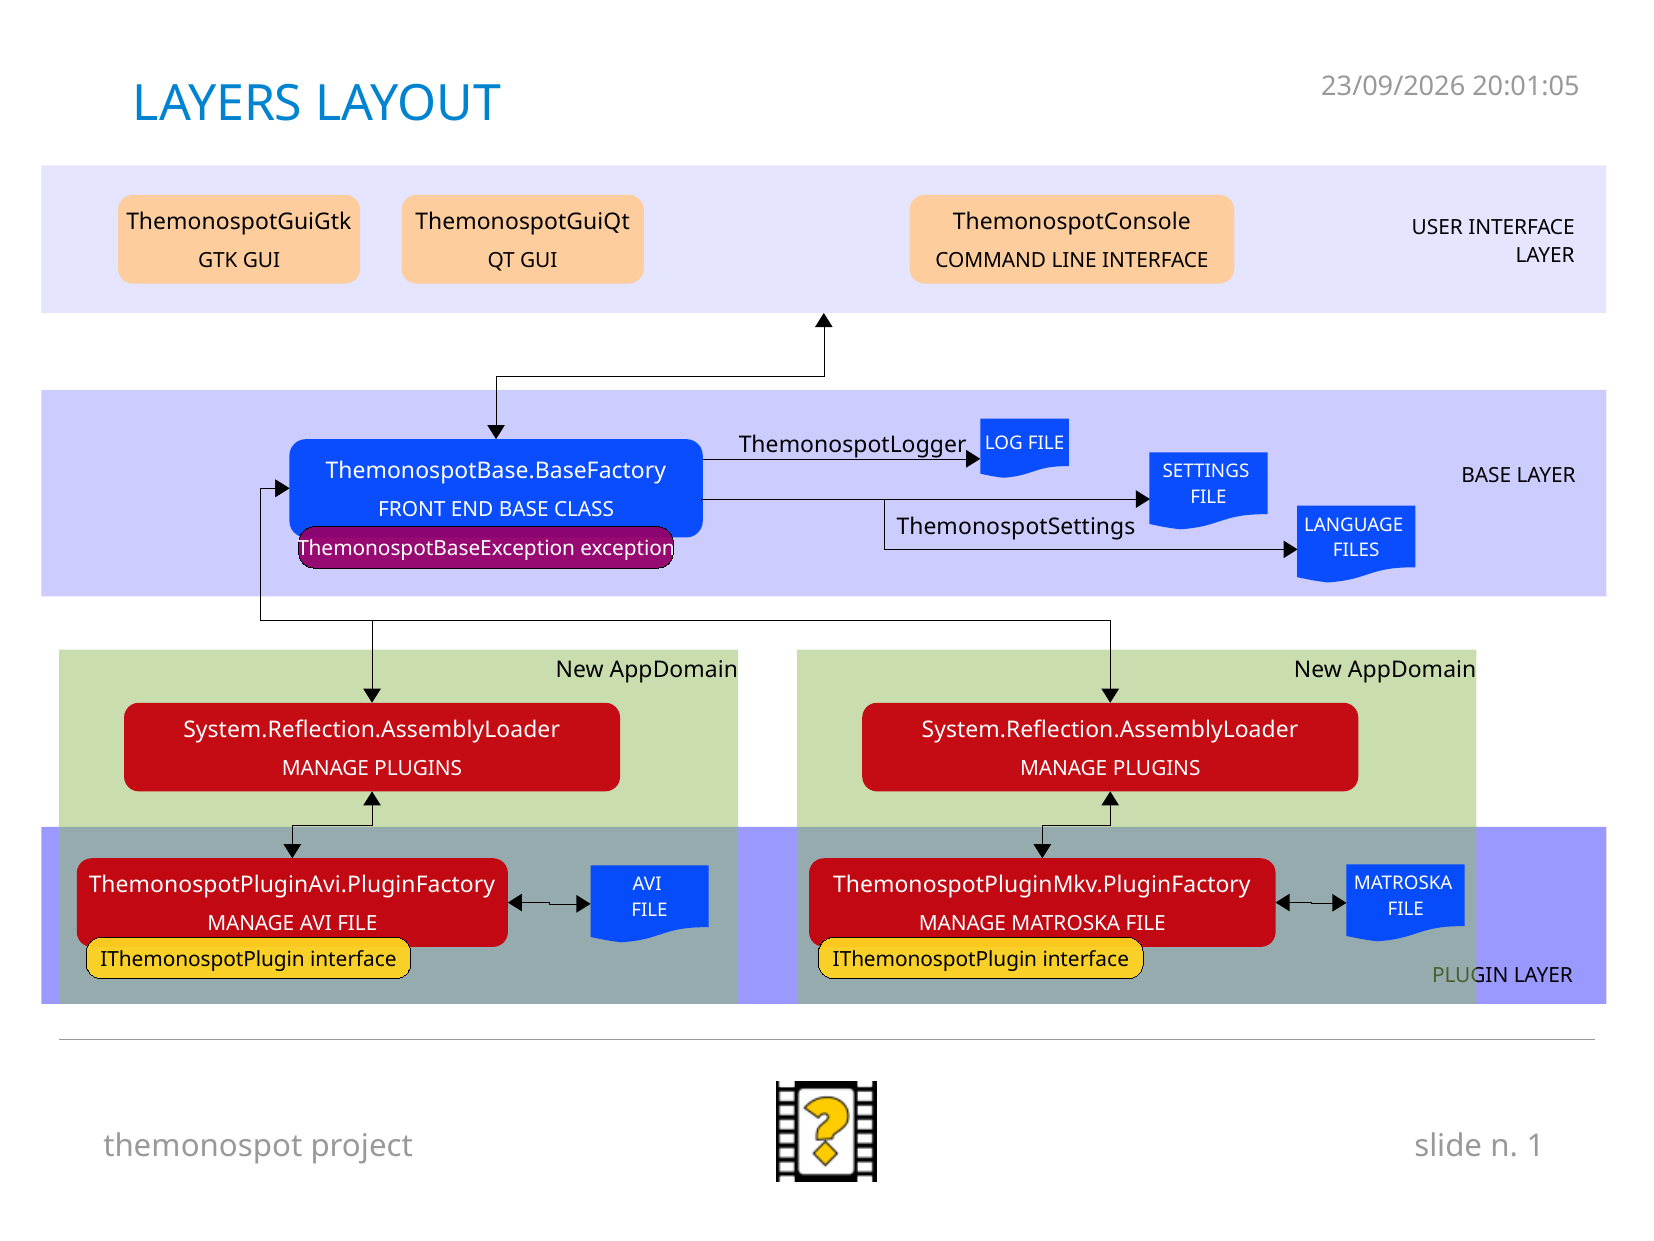

LAYERS LAYOUT
ThemonospotGuiGtk
GTK GUI
ThemonospotGuiQt
QT GUI
ThemonospotConsole
COMMAND LINE INTERFACE
USER INTERFACE
LAYER
LOG FILE
ThemonospotLogger
ThemonospotBase.BaseFactory
FRONT END BASE CLASS
SETTINGS
FILE
BASE LAYER
ThemonospotSettings
LANGUAGE
FILES
ThemonospotBaseException exception
New AppDomain
New AppDomain
System.Reflection.AssemblyLoader
MANAGE PLUGINS
System.Reflection.AssemblyLoader
MANAGE PLUGINS
ThemonospotPluginAvi.PluginFactory
MANAGE AVI FILE
ThemonospotPluginMkv.PluginFactory
MANAGE MATROSKA FILE
MATROSKA
FILE
AVI
FILE
IThemonospotPlugin interface
IThemonospotPlugin interface
PLUGIN LAYER
themonospot project
slide n.